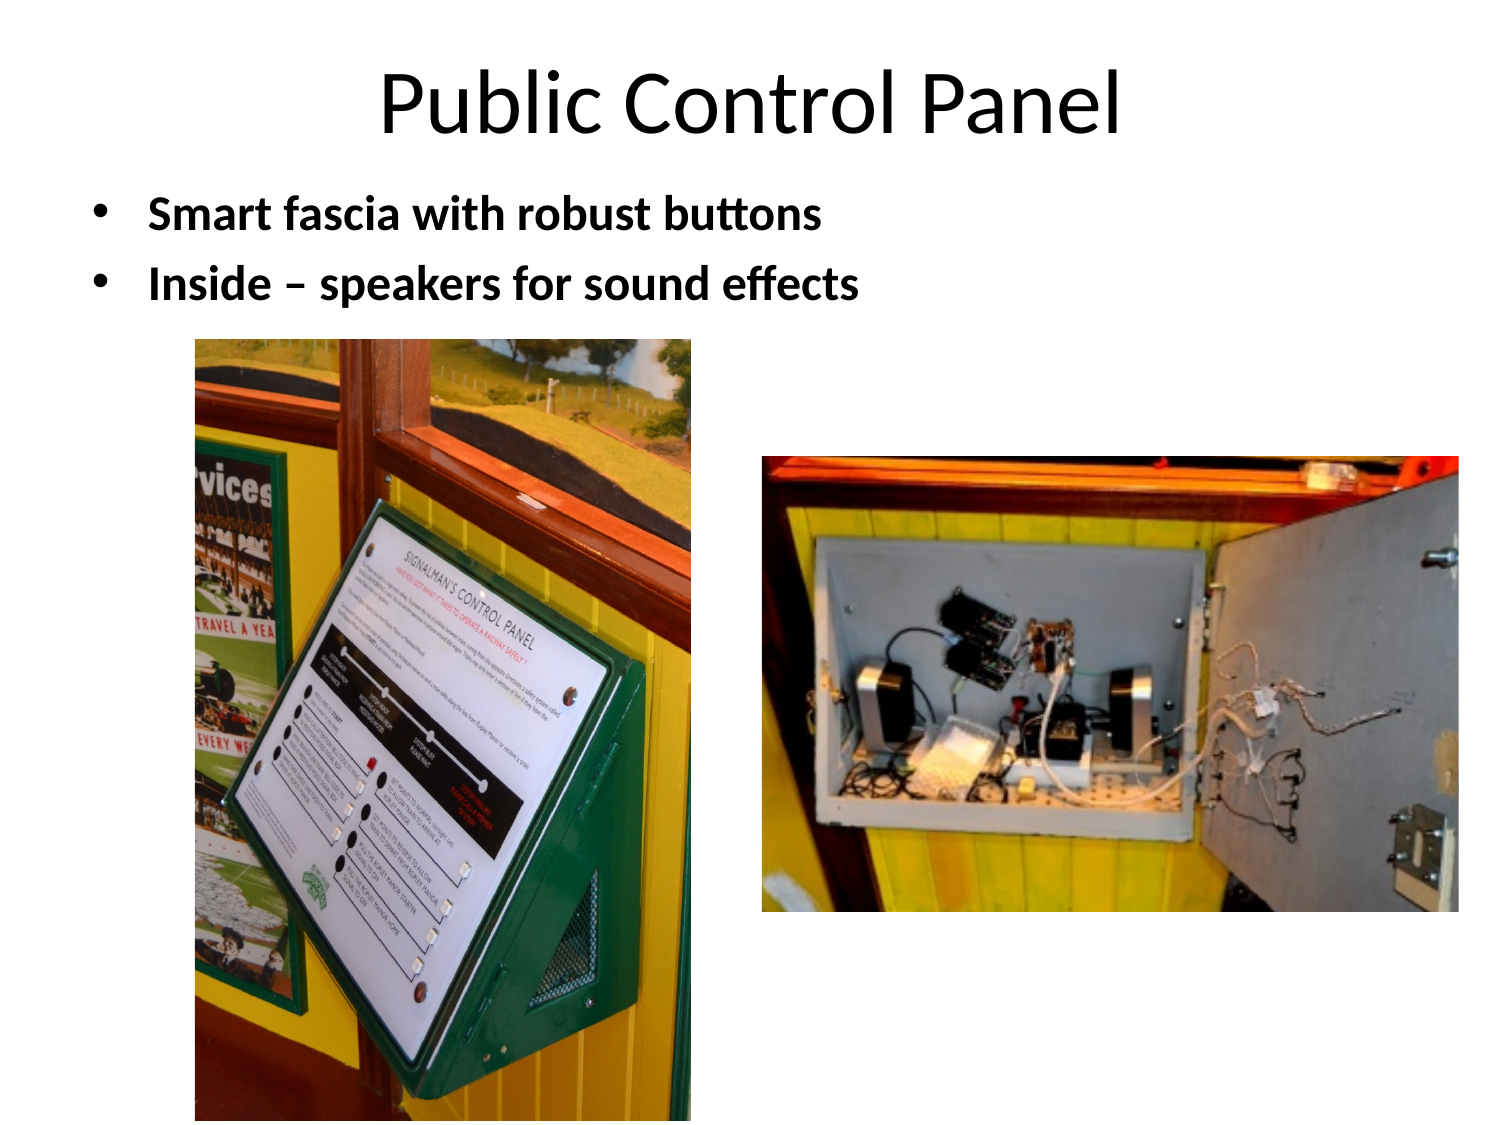

# Public Control Panel
Smart fascia with robust buttons
Inside – speakers for sound effects